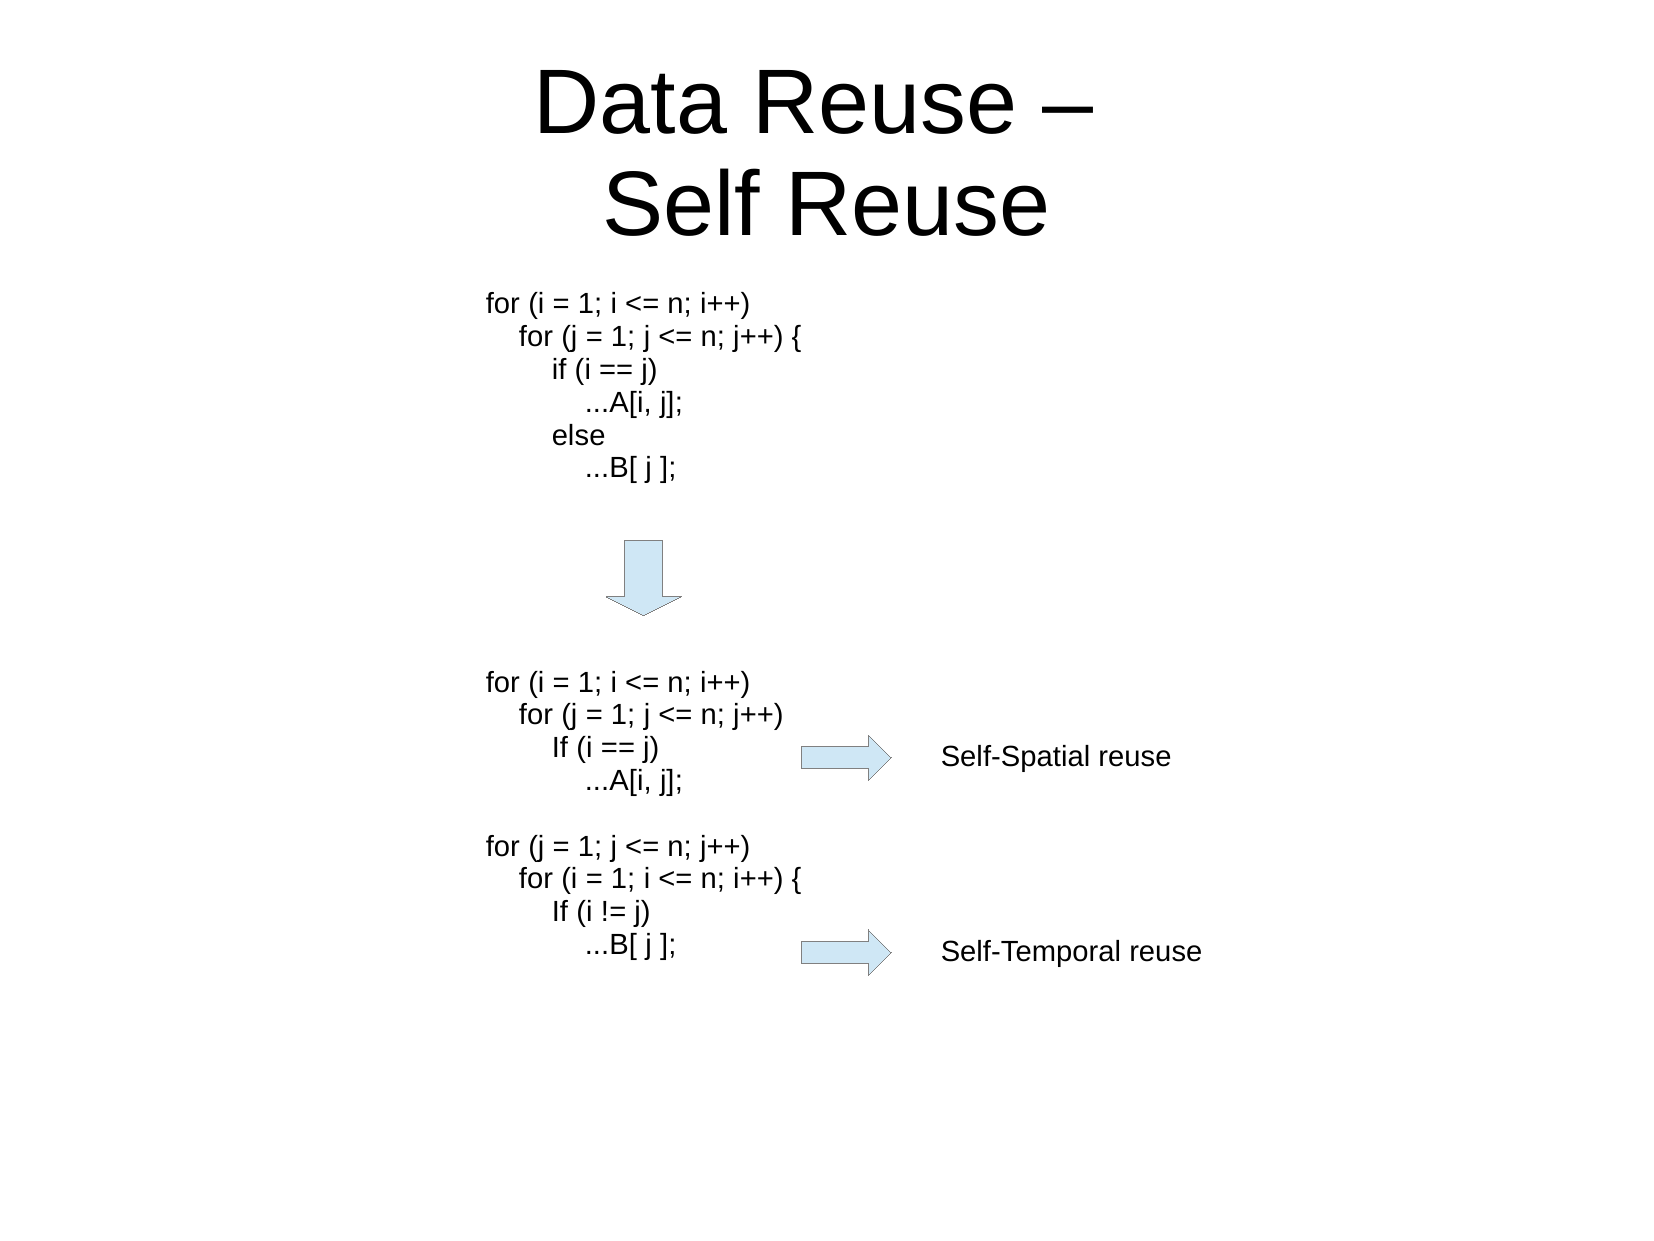

# Data Reuse – Self Reuse
for (i = 1; i <= n; i++)
 for (j = 1; j <= n; j++) {
 if (i == j)
 ...A[i, j];
 else
 ...B[ j ];
for (i = 1; i <= n; i++)
 for (j = 1; j <= n; j++)
 If (i == j)
 ...A[i, j];
for (j = 1; j <= n; j++)
 for (i = 1; i <= n; i++) {
 If (i != j)
 ...B[ j ];
Self-Spatial reuse
Self-Temporal reuse